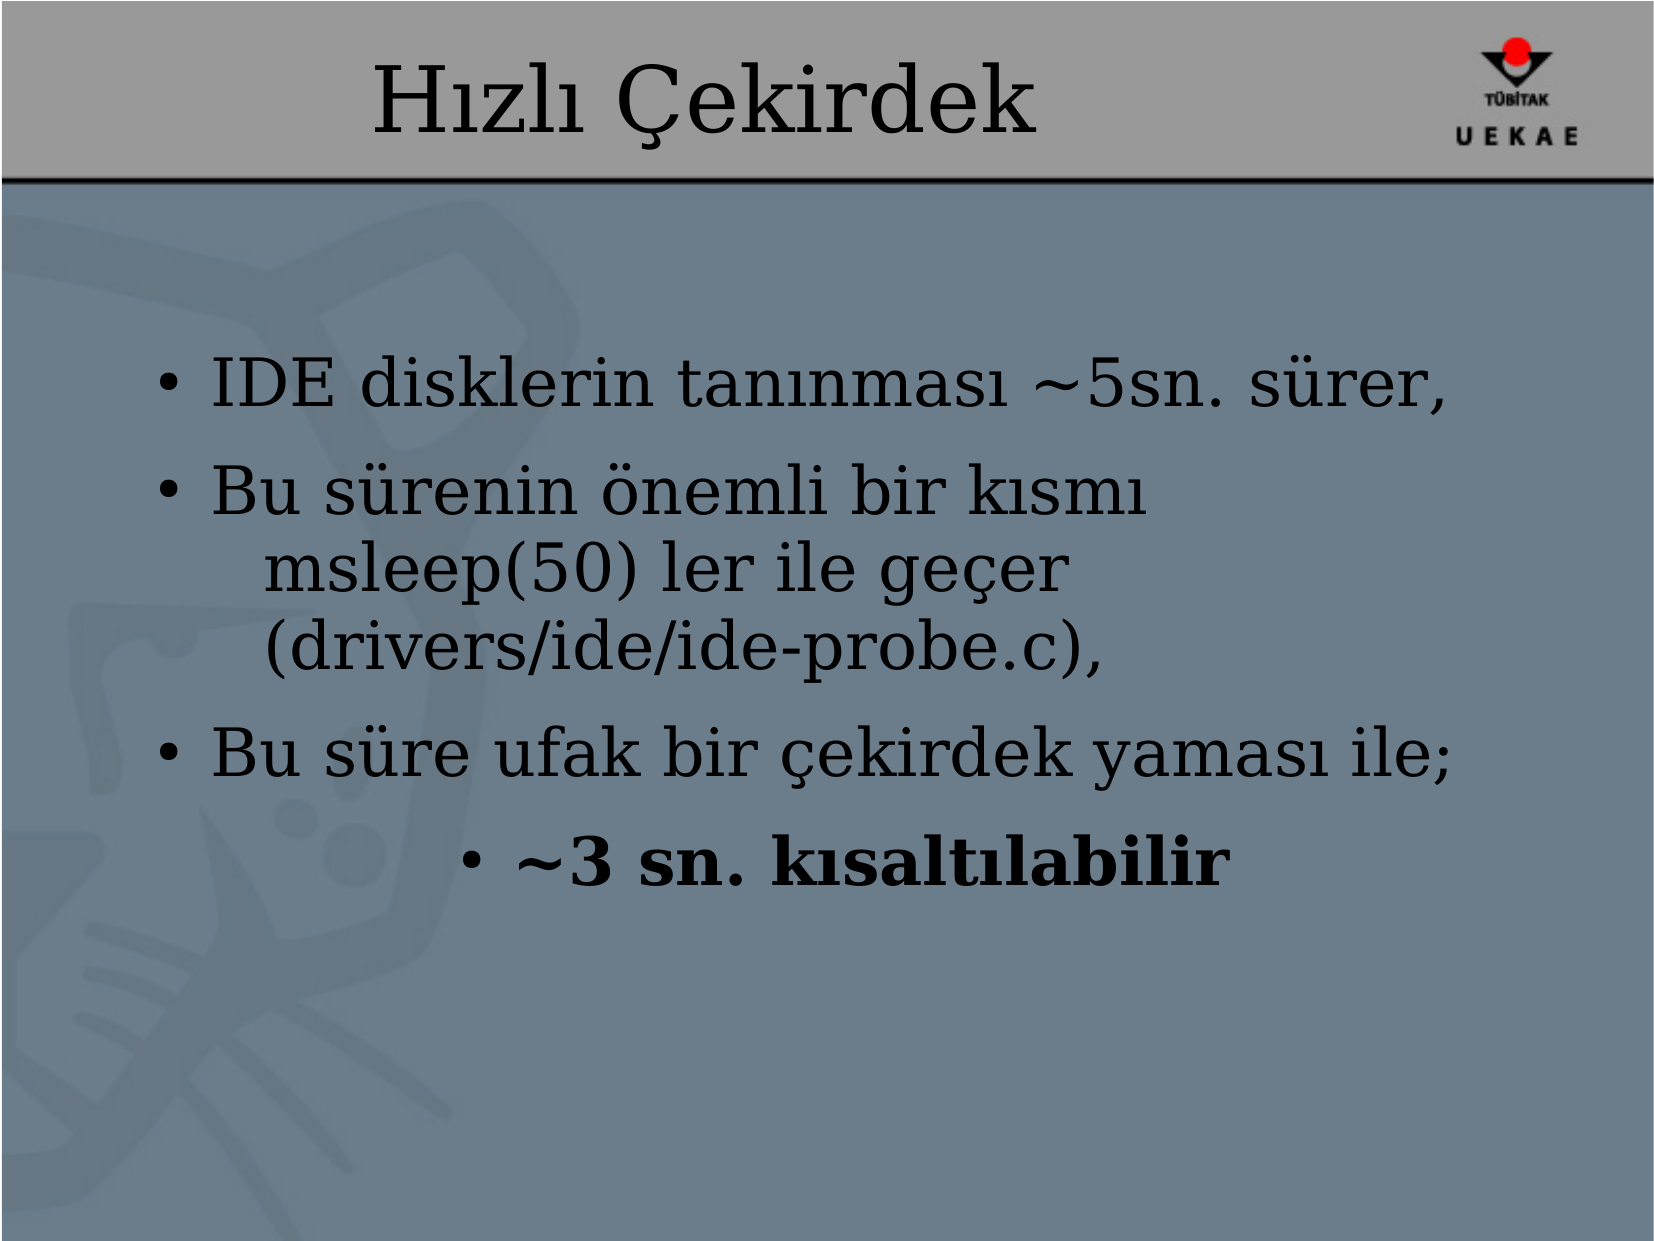

# Hızlı Çekirdek
IDE disklerin tanınması ~5sn. sürer,
Bu sürenin önemli bir kısmı msleep(50) ler ile geçer (drivers/ide/ide-probe.c),
Bu süre ufak bir çekirdek yaması ile;
~3 sn. kısaltılabilir